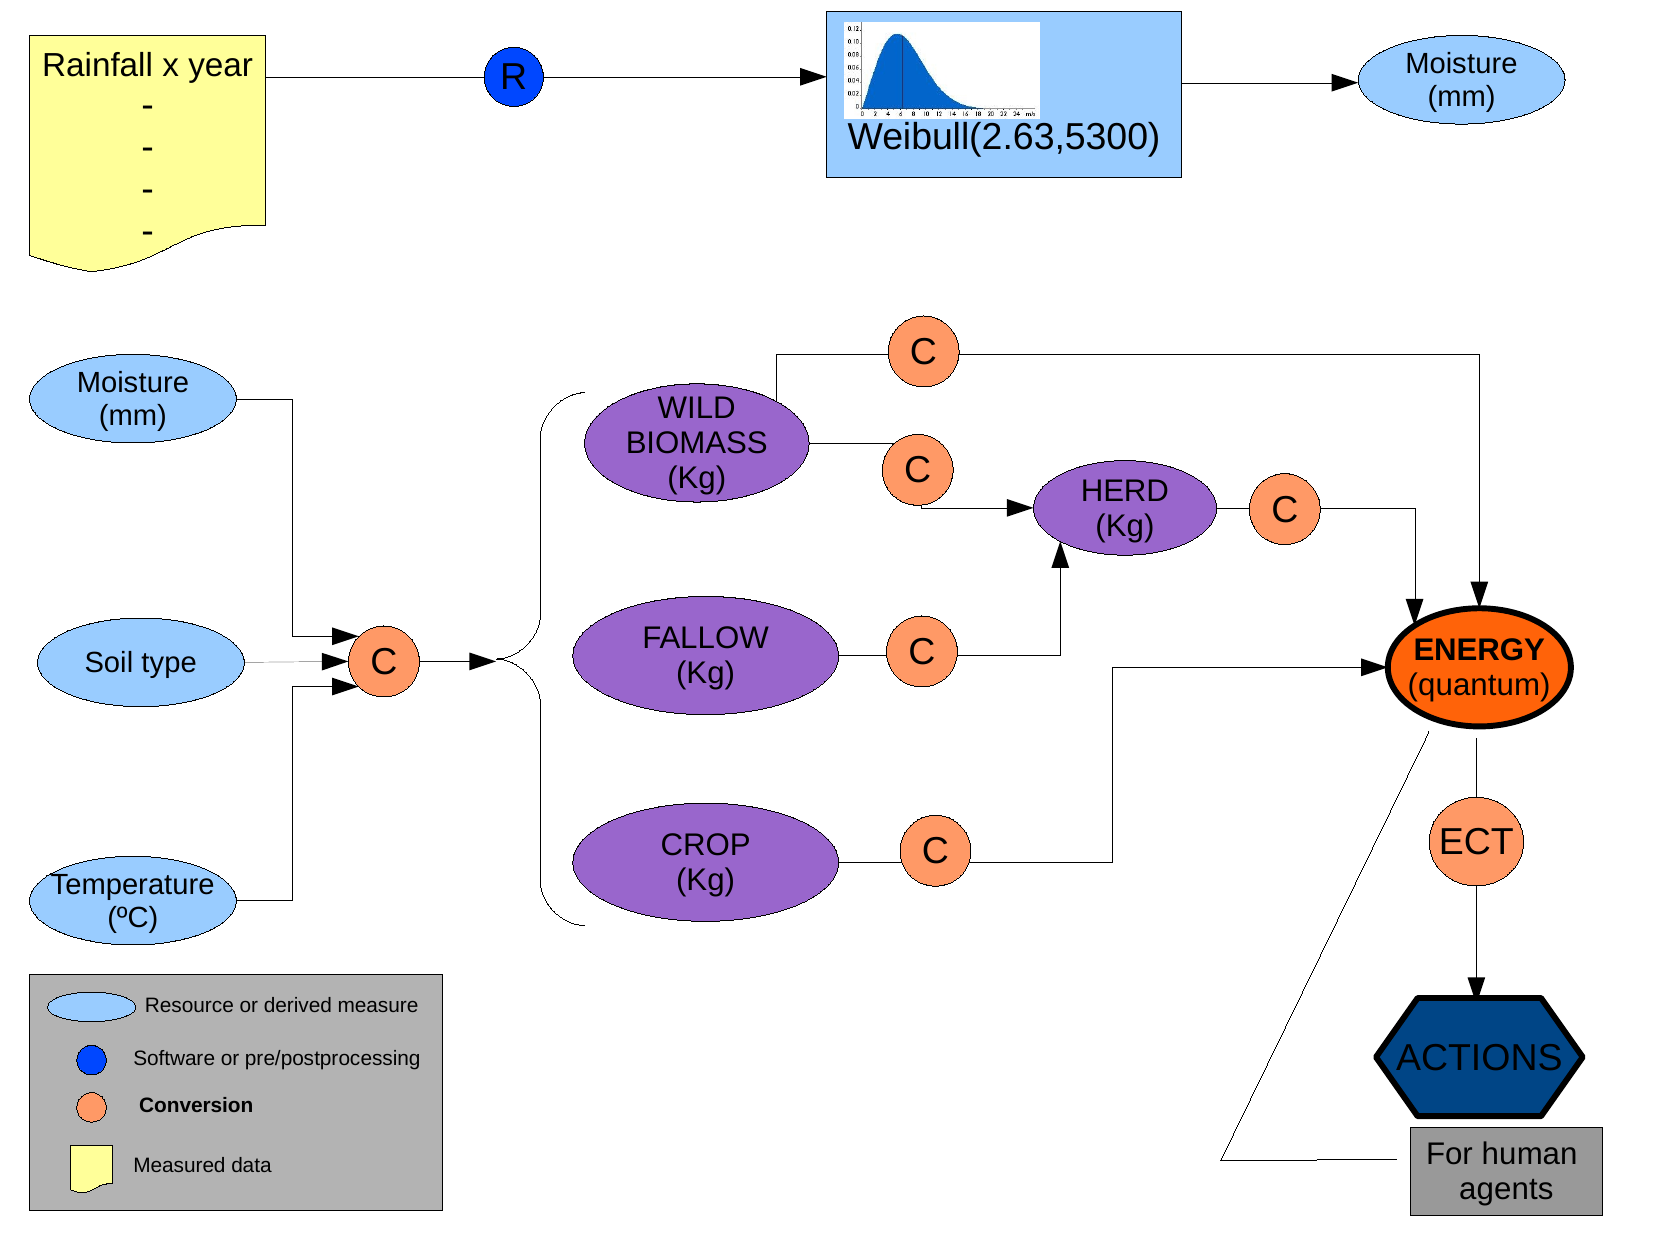

Weibull(2.63,5300)
Rainfall x year
-
-
-
-
Moisture
(mm)
R
C
Moisture
(mm)
WILD
BIOMASS
(Kg)
C
HERD
(Kg)
C
FALLOW
(Kg)
ENERGY
(quantum)
C
Soil type
C
ECT
CROP
(Kg)
C
Temperature
(ºC)
Resource or derived measure
ACTIONS
Software or pre/postprocessing
Conversion
For human
agents
Measured data